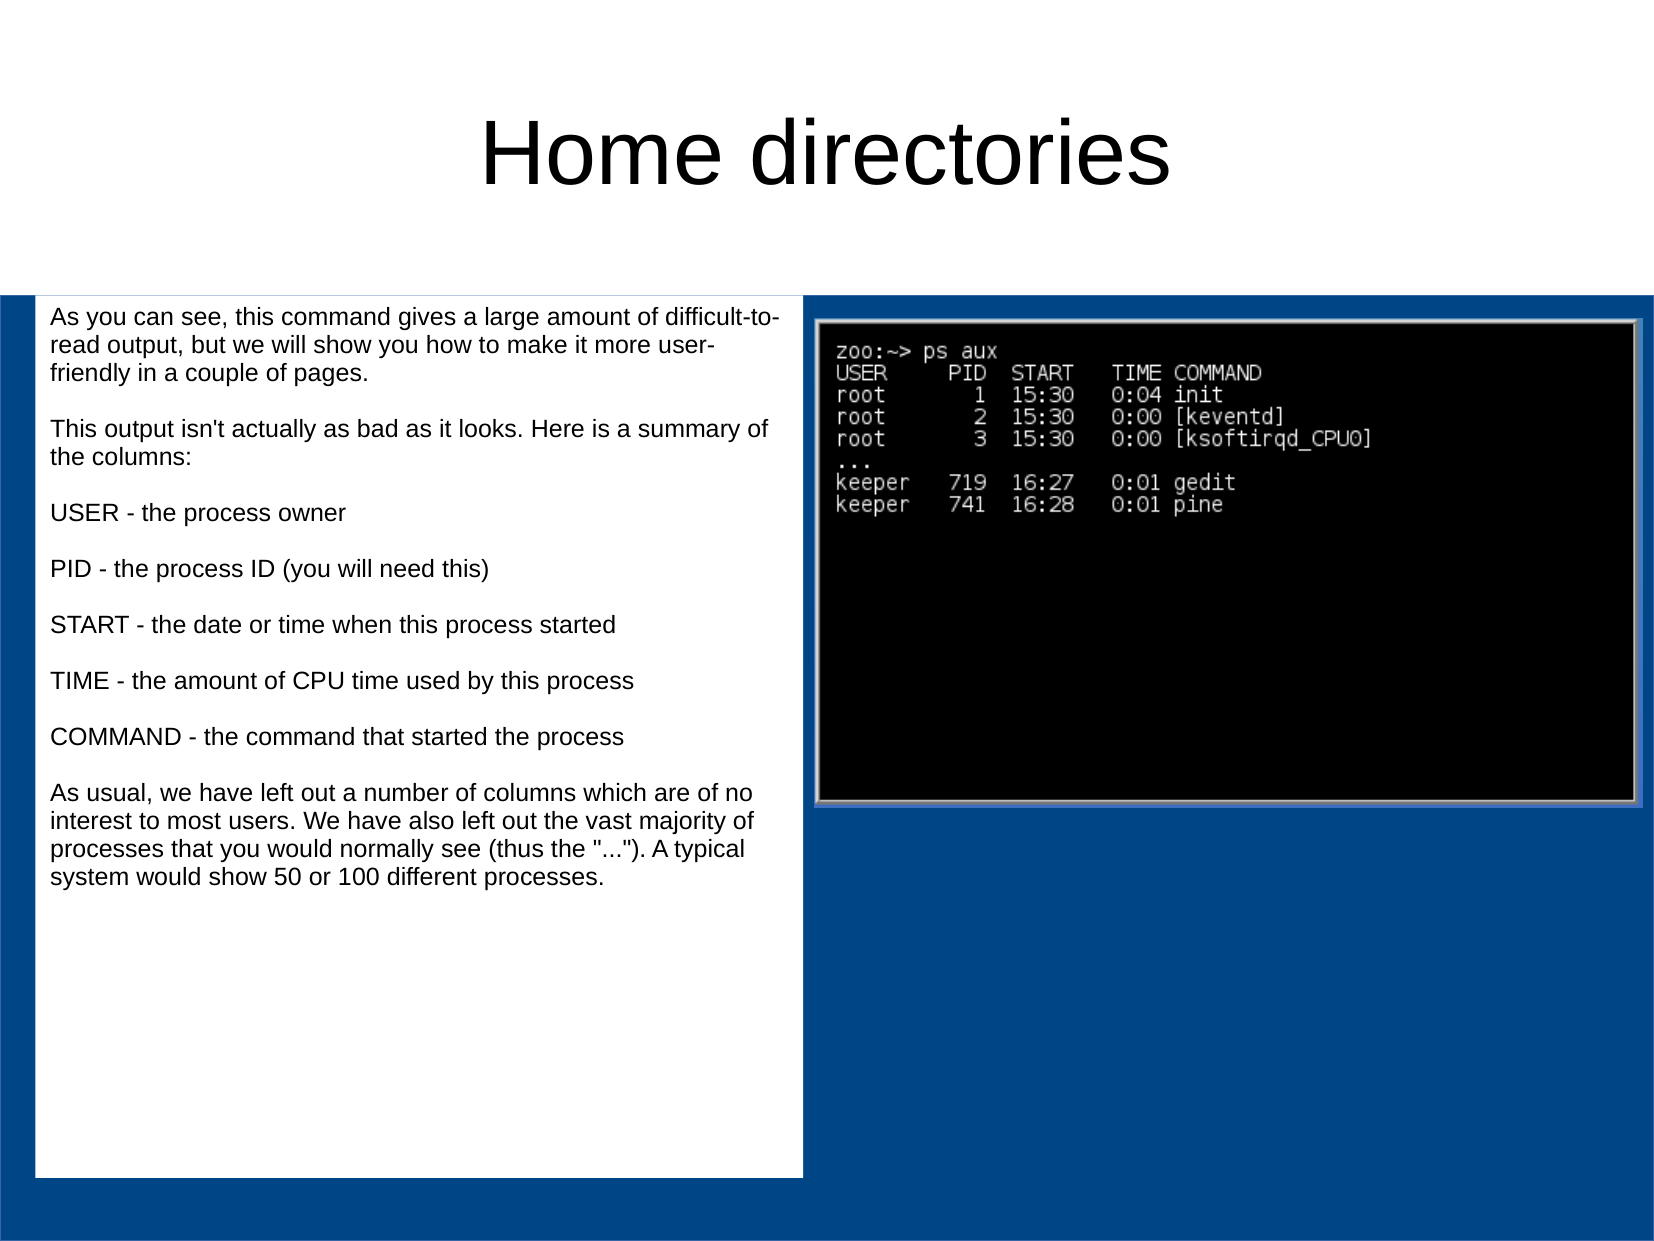

# Home directories
As you can see, this command gives a large amount of difficult-to-read output, but we will show you how to make it more user-friendly in a couple of pages.
This output isn't actually as bad as it looks. Here is a summary of the columns:
USER - the process owner
PID - the process ID (you will need this)
START - the date or time when this process started
TIME - the amount of CPU time used by this process
COMMAND - the command that started the process
As usual, we have left out a number of columns which are of no interest to most users. We have also left out the vast majority of processes that you would normally see (thus the "..."). A typical system would show 50 or 100 different processes.